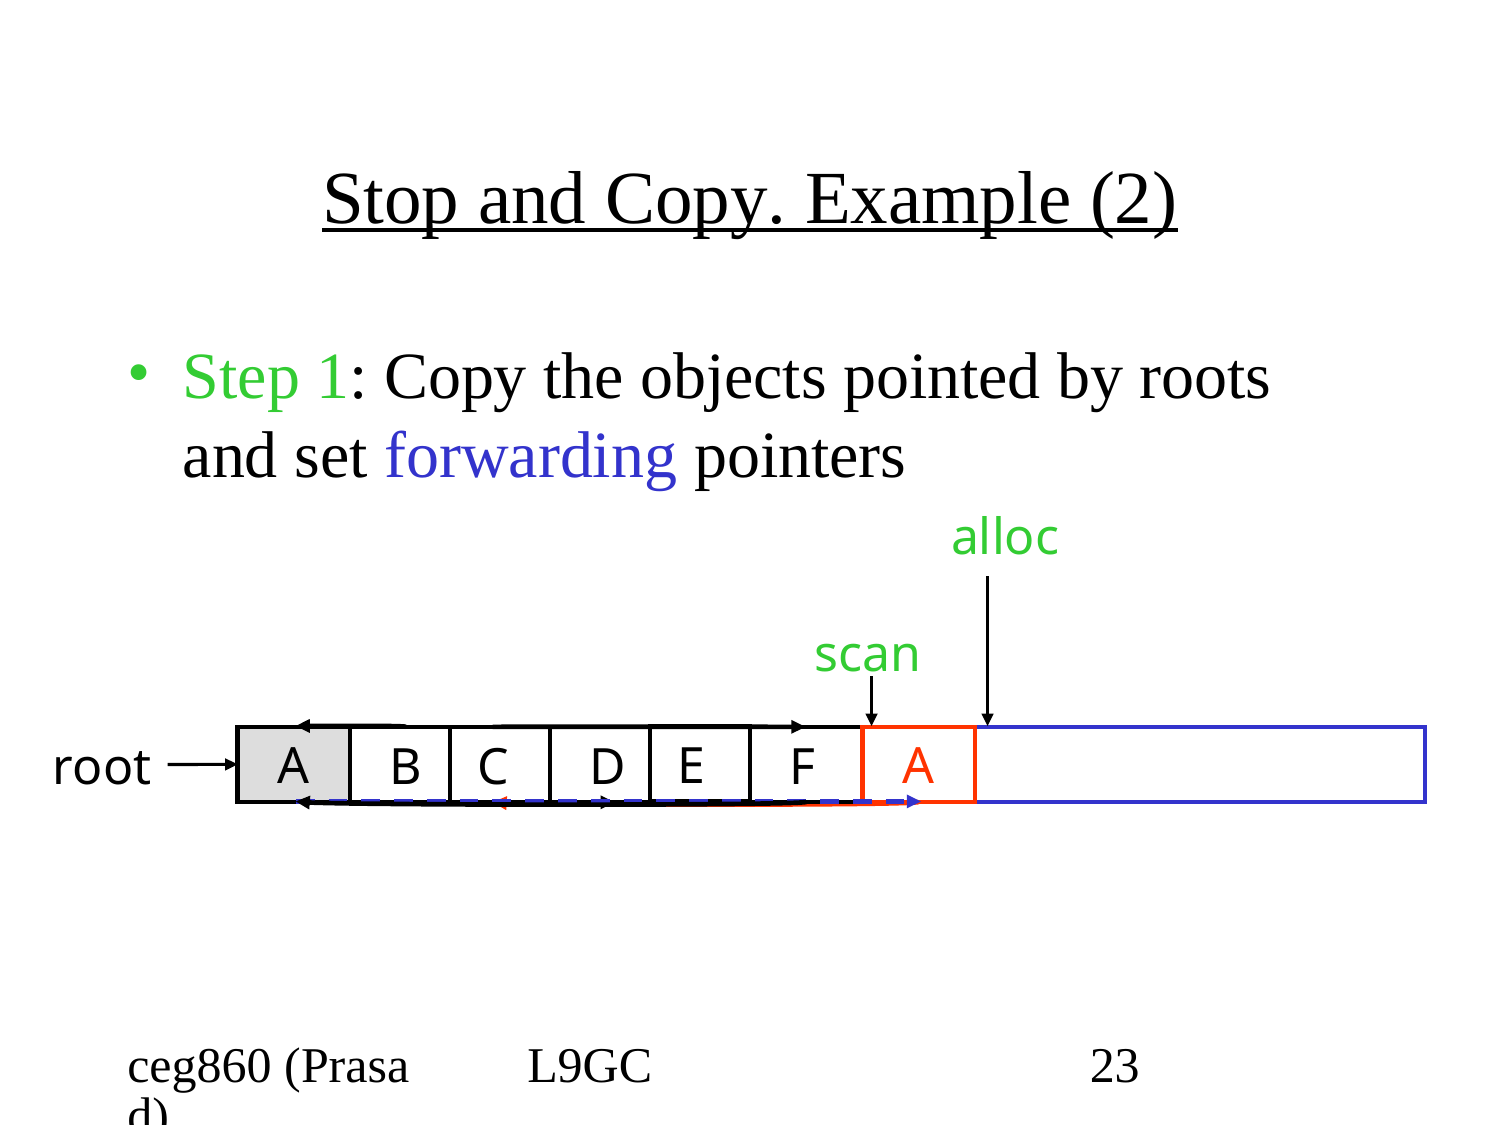

# Stop and Copy. Example (2)
Step 1: Copy the objects pointed by roots and set forwarding pointers
alloc
scan
A
E
A
root
B
C
D
F
ceg860 (Prasad)
L9GC
23